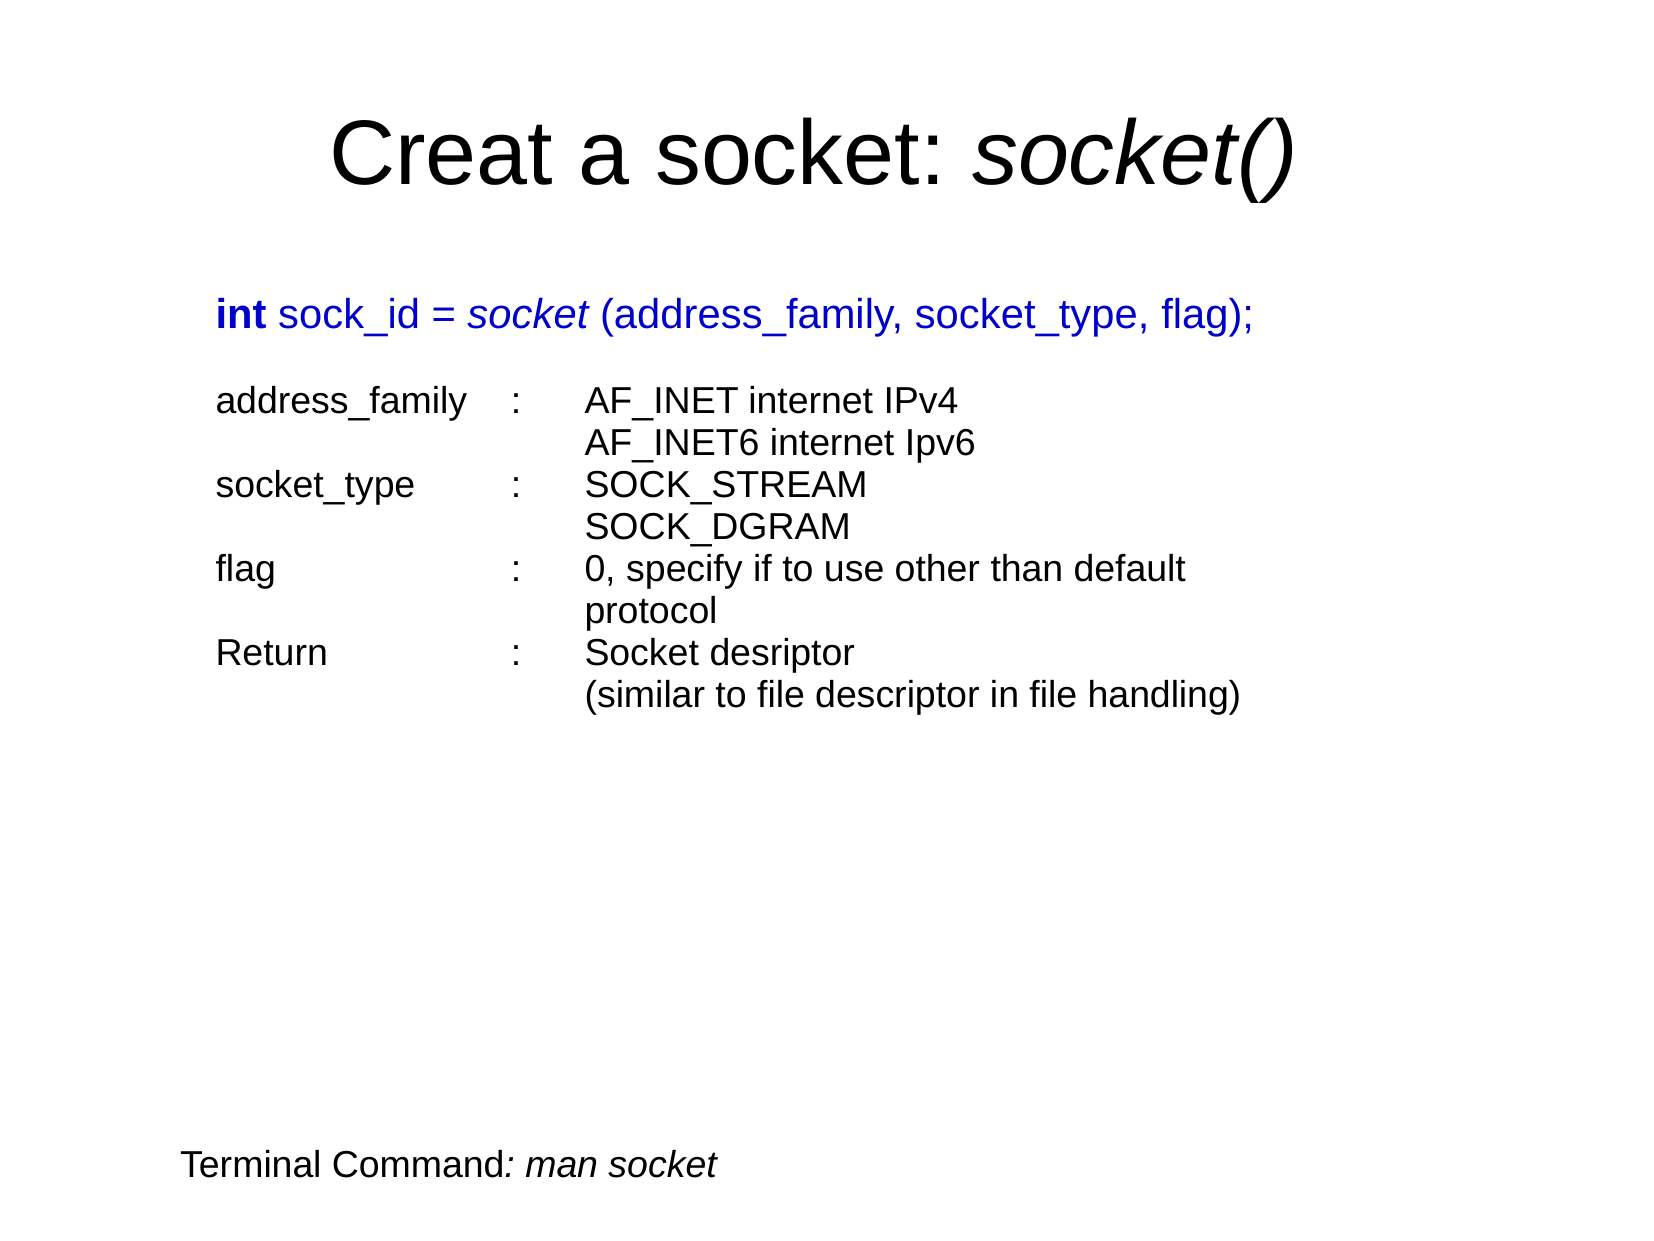

# Creat a socket: socket()
int sock_id = socket (address_family, socket_type, flag);
address_family	: 	AF_INET internet IPv4
					AF_INET6 internet Ipv6
socket_type		:	SOCK_STREAM
					SOCK_DGRAM
flag				:	0, specify if to use other than default 						protocol
Return 			: 	Socket desriptor
					(similar to file descriptor in file handling)
Terminal Command: man socket